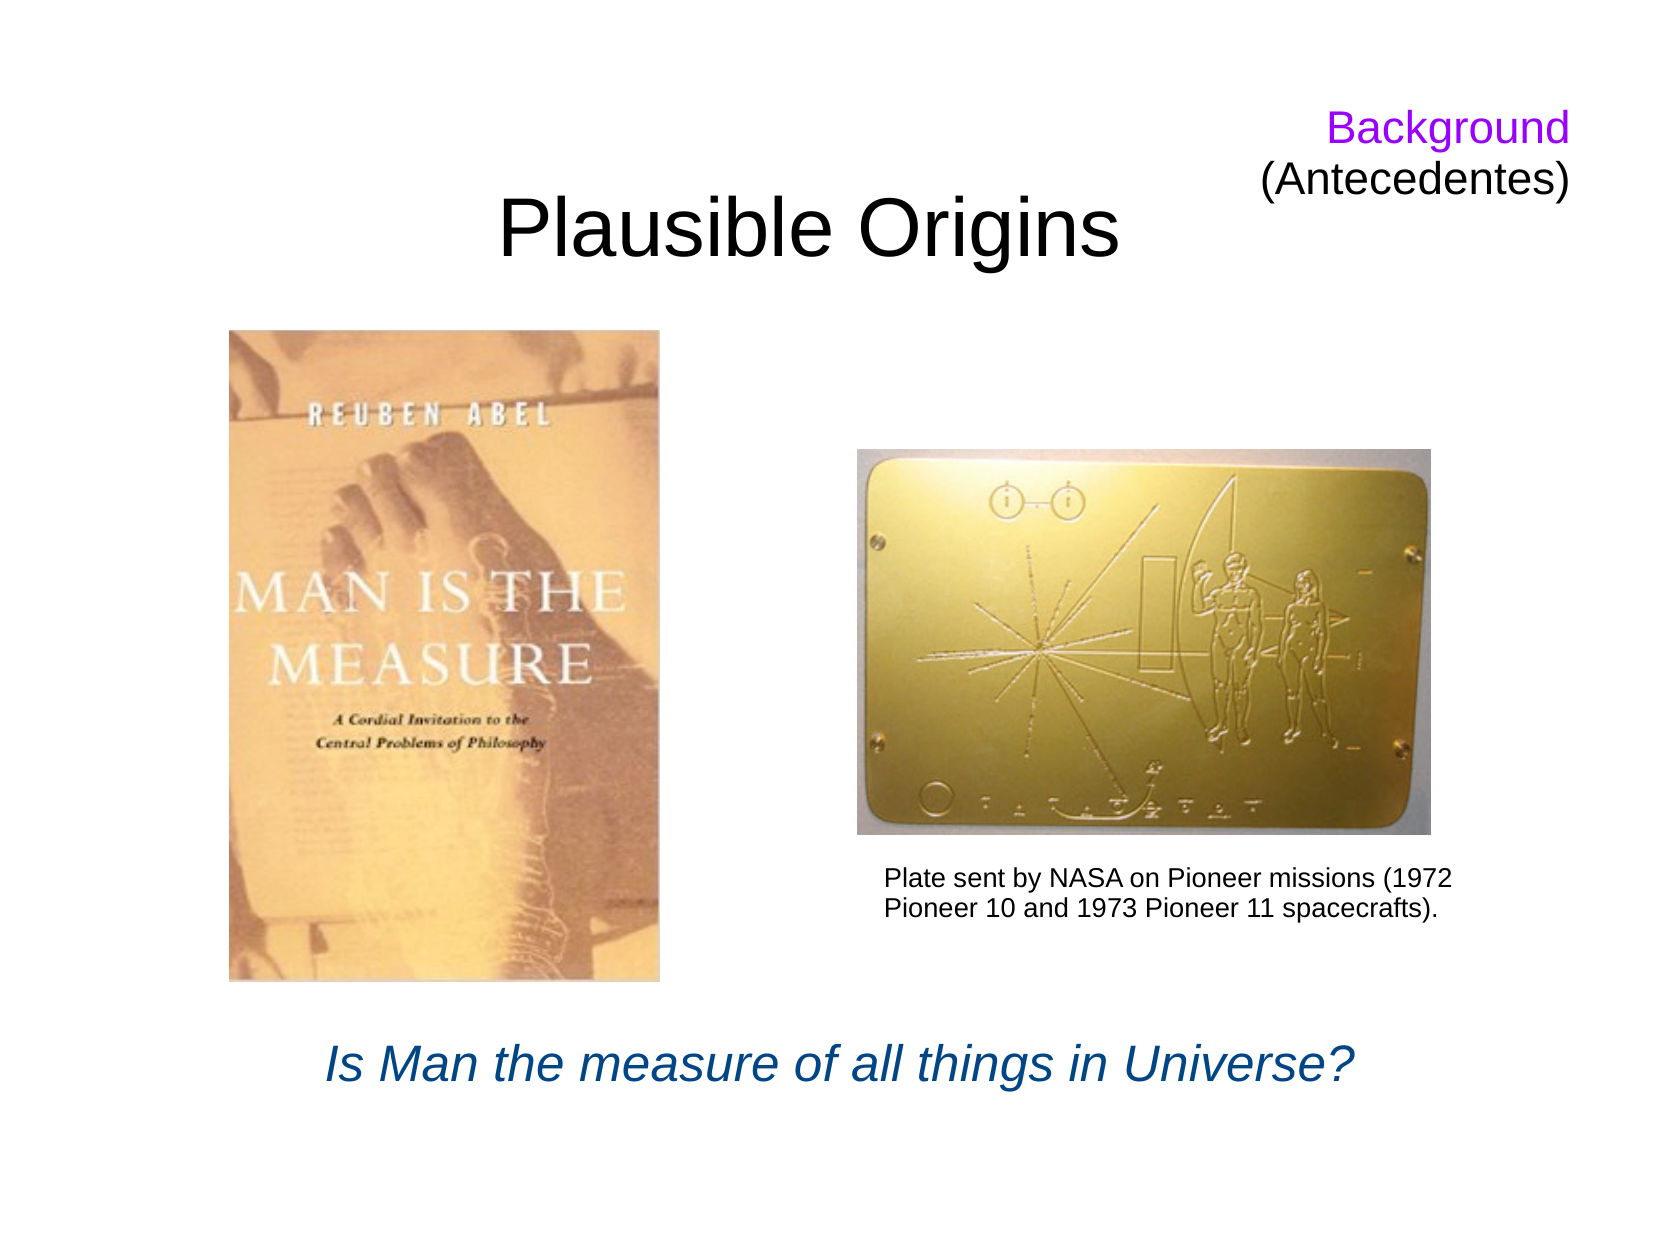

# Background (Antecedentes)
Plausible Origins
Plate sent by NASA on Pioneer missions (1972 Pioneer 10 and 1973 Pioneer 11 spacecrafts).
Is Man the measure of all things in Universe?